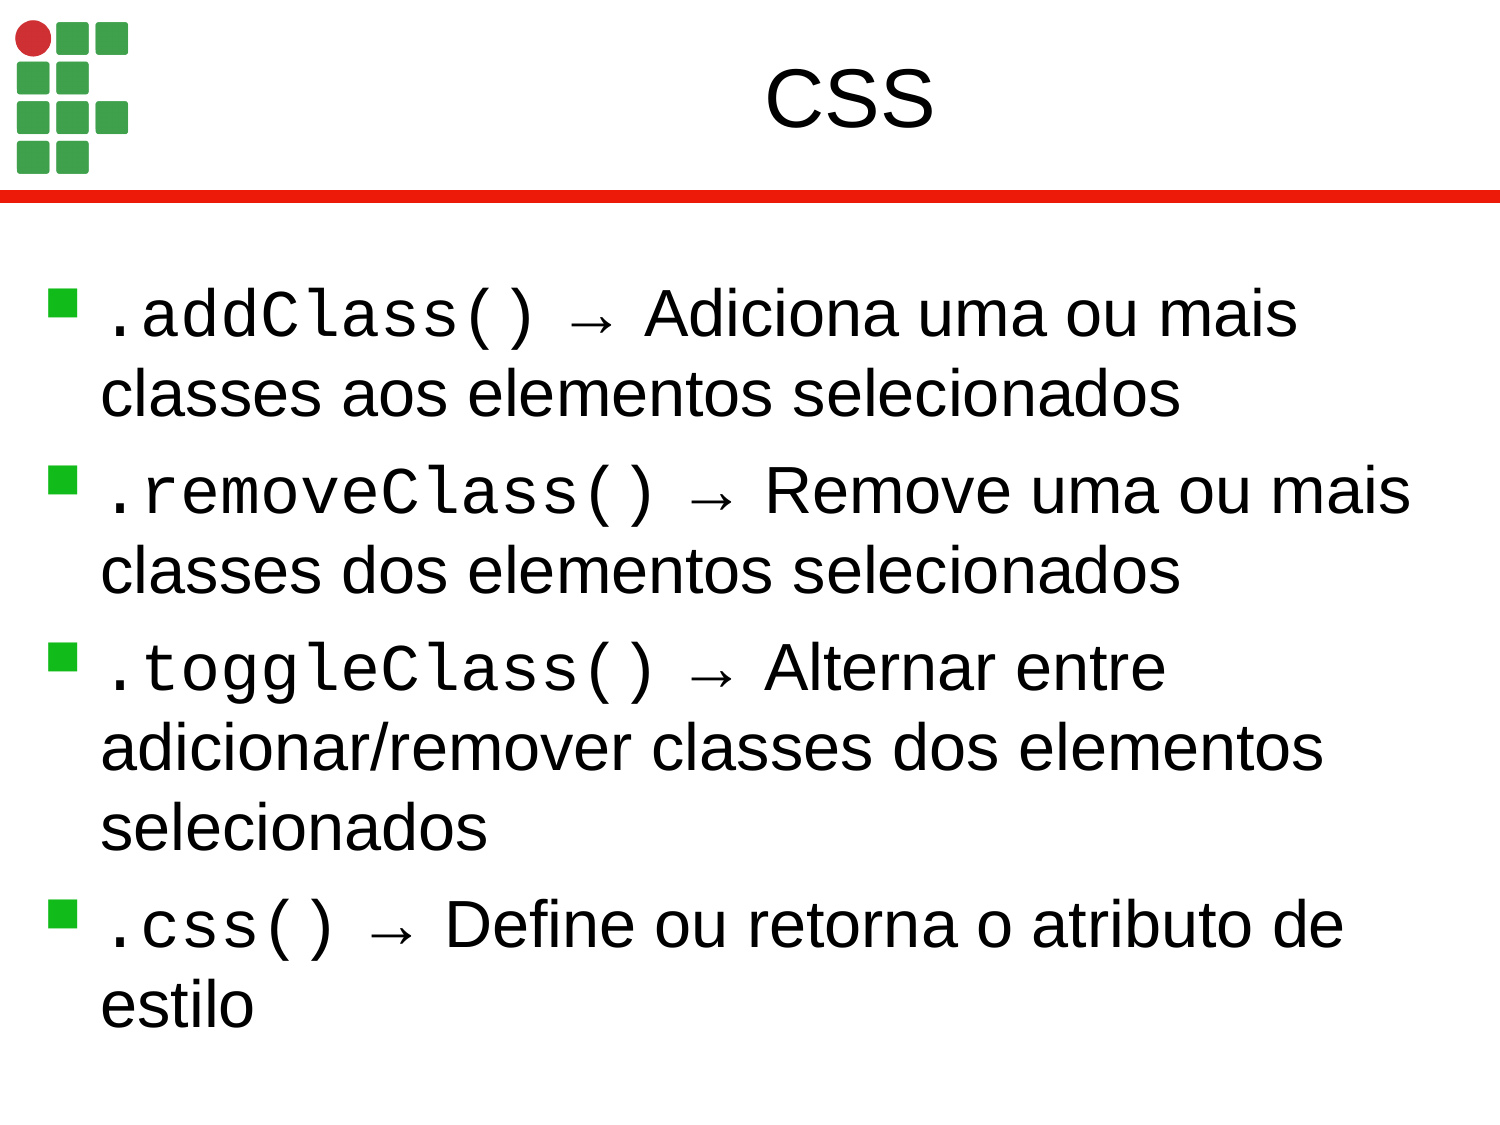

# CSS
.addClass() → Adiciona uma ou mais classes aos elementos selecionados
.removeClass() → Remove uma ou mais classes dos elementos selecionados
.toggleClass() → Alternar entre adicionar/remover classes dos elementos selecionados
.css() → Define ou retorna o atributo de estilo